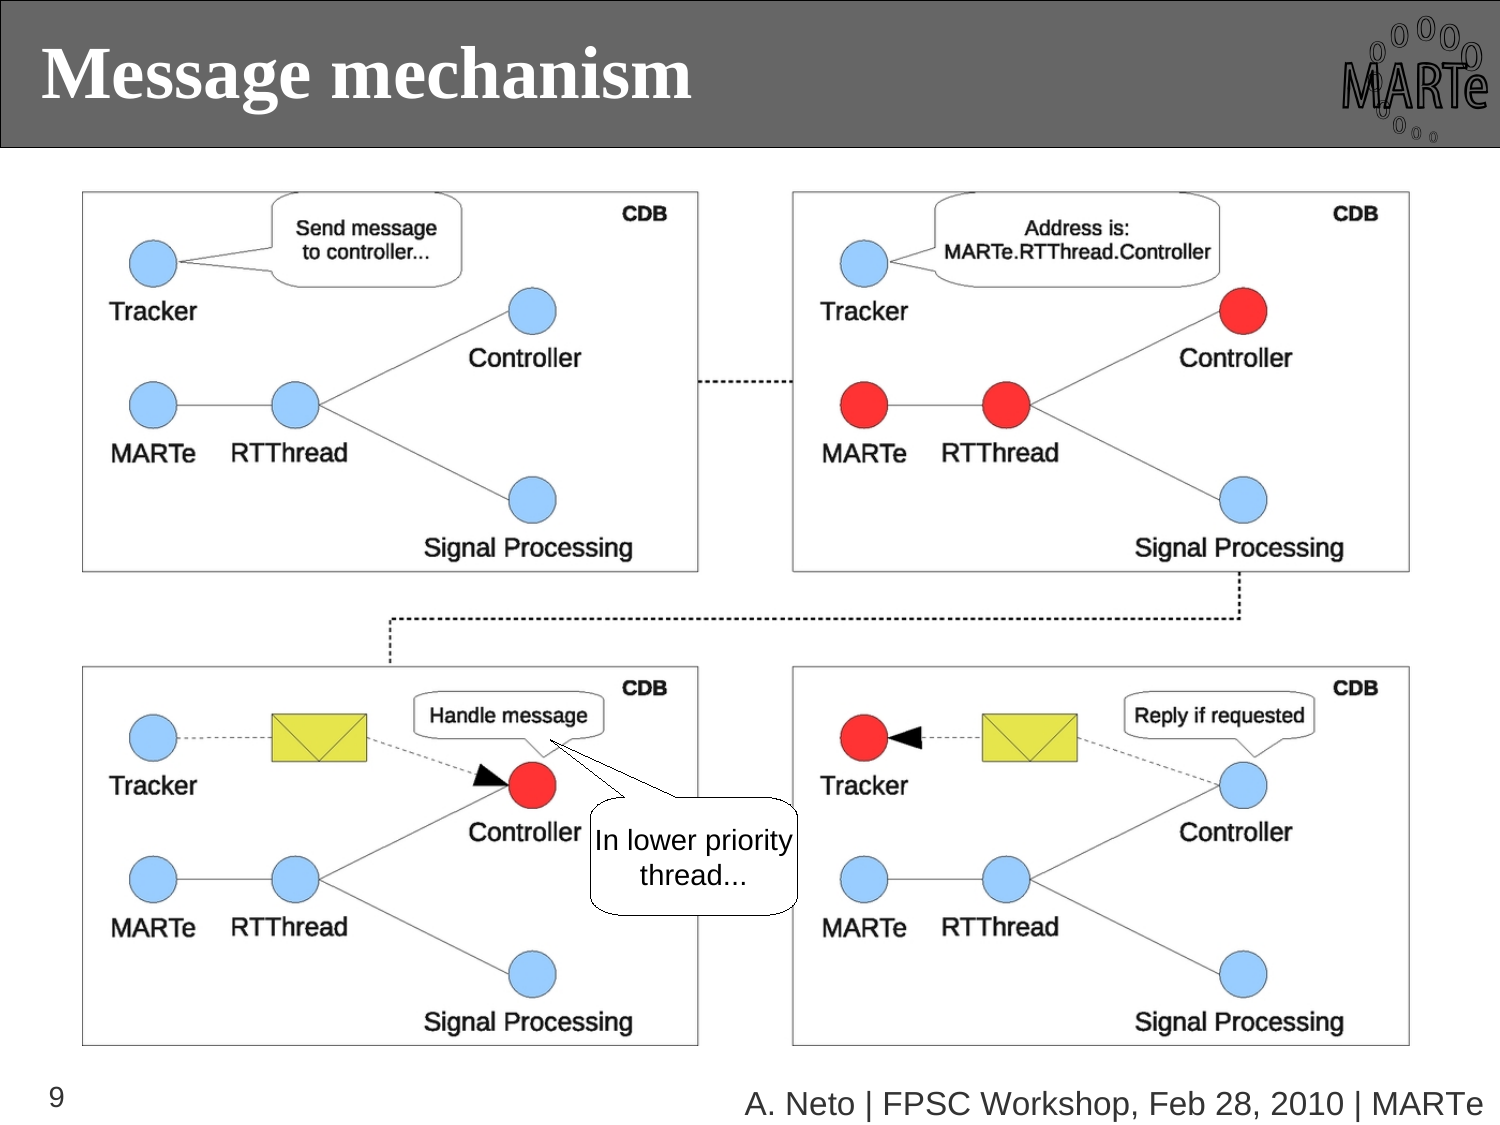

# Message mechanism
In lower priority
thread...